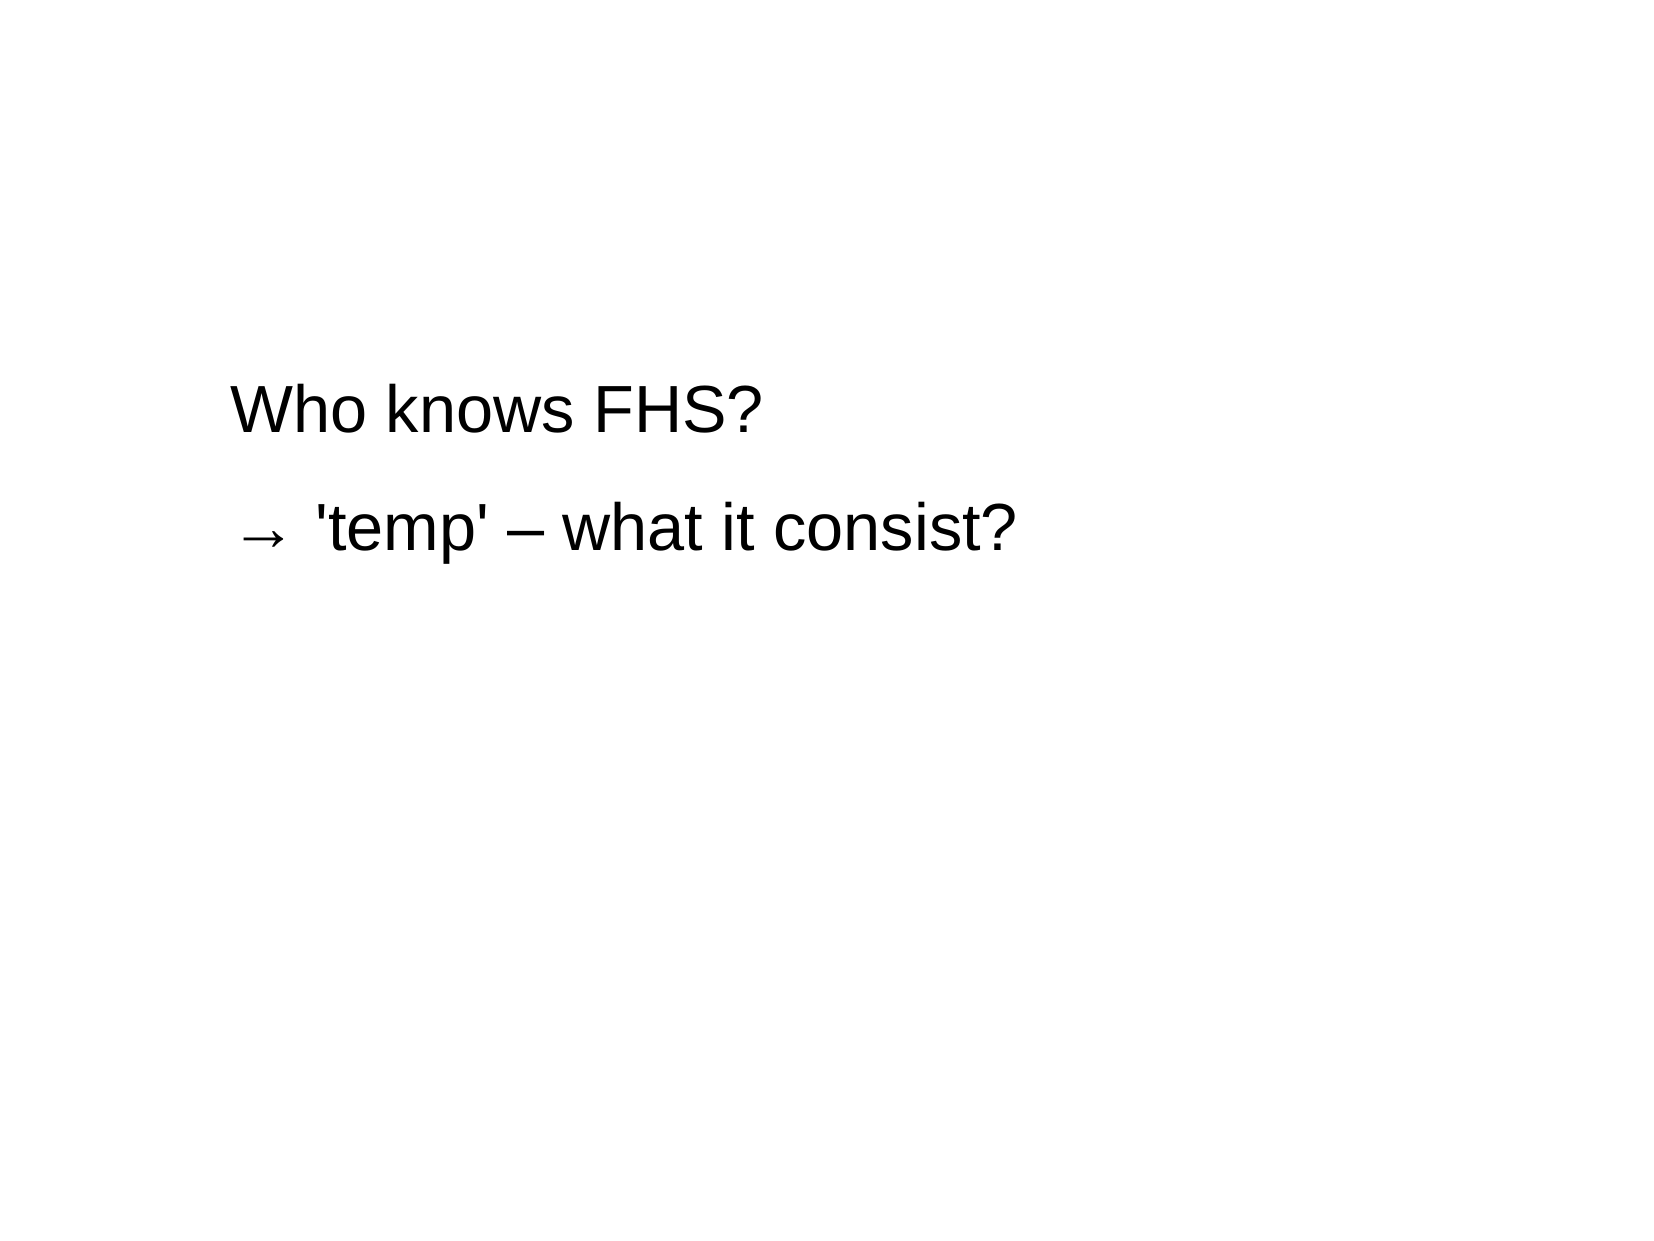

Who knows FHS?
→ 'temp' – what it consist?